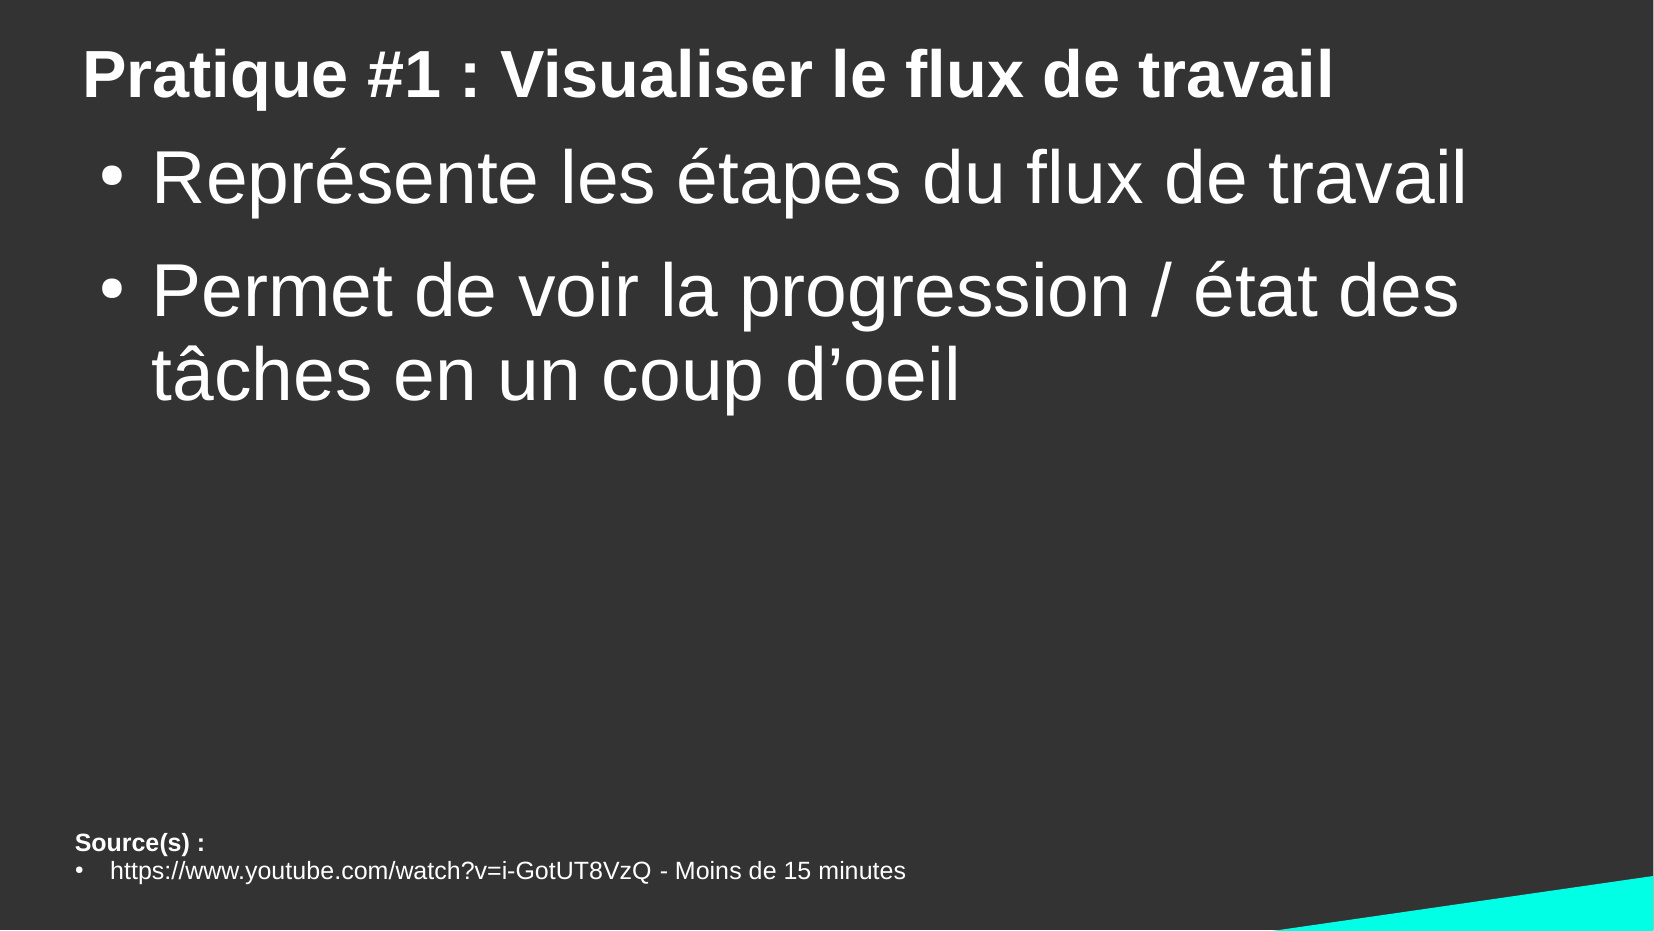

# Pratique #1 : Visualiser le flux de travail
Représente les étapes du flux de travail
Permet de voir la progression / état des tâches en un coup d’oeil
Source(s) :
https://www.youtube.com/watch?v=i-GotUT8VzQ - Moins de 15 minutes